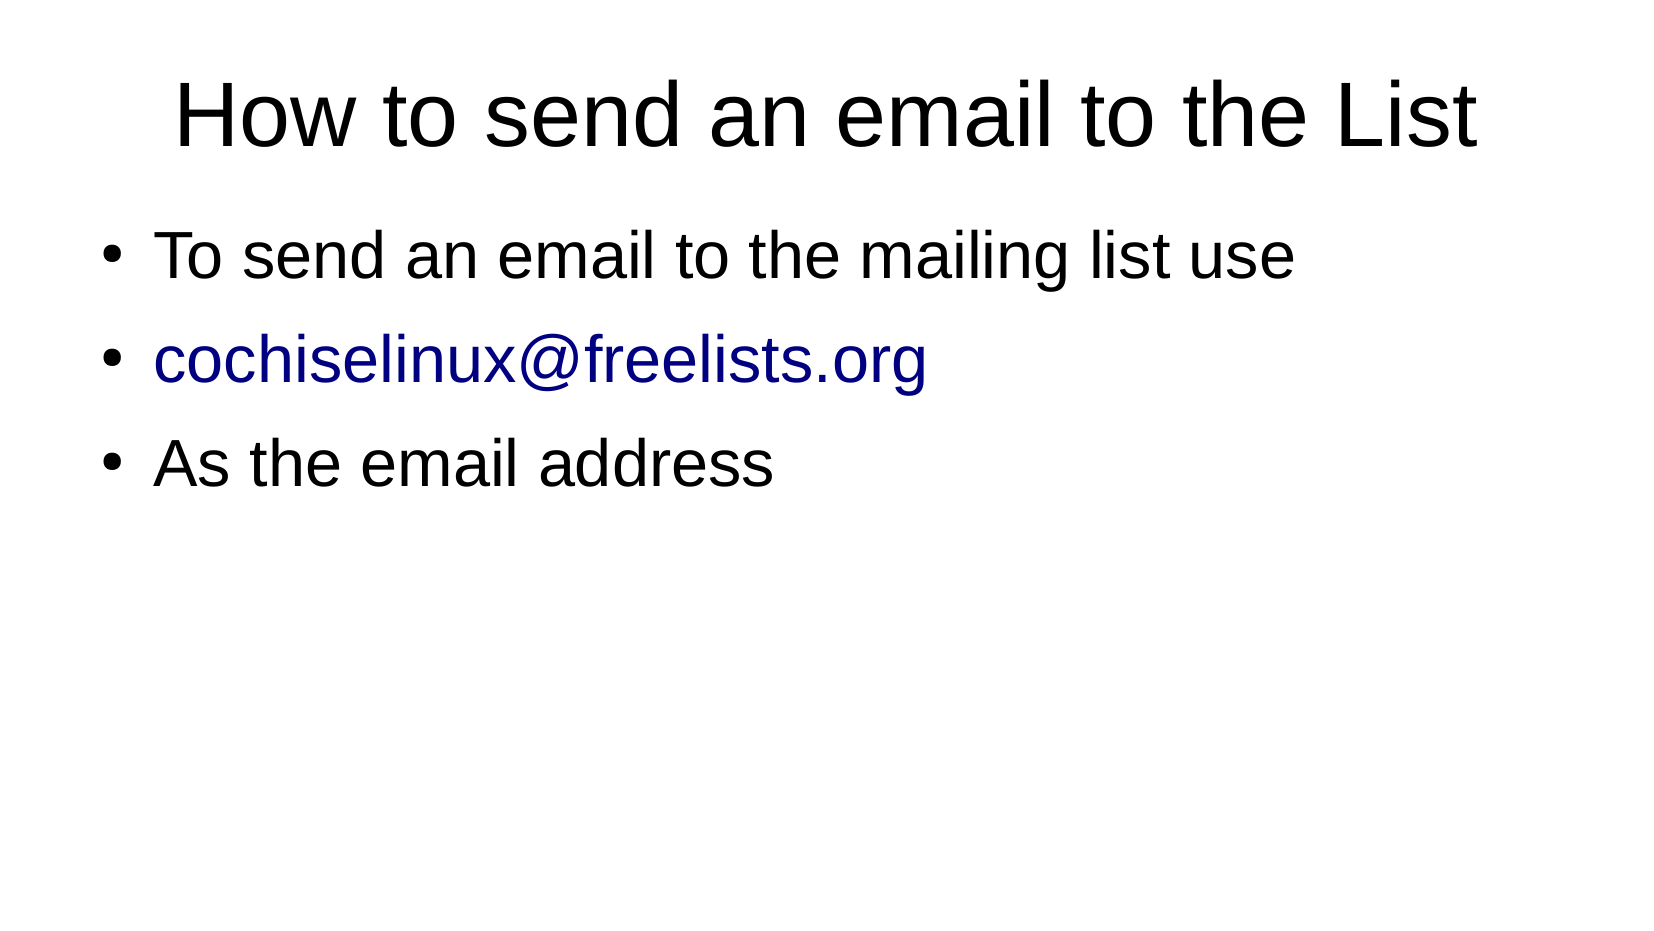

# How to send an email to the List
To send an email to the mailing list use
cochiselinux@freelists.org
As the email address